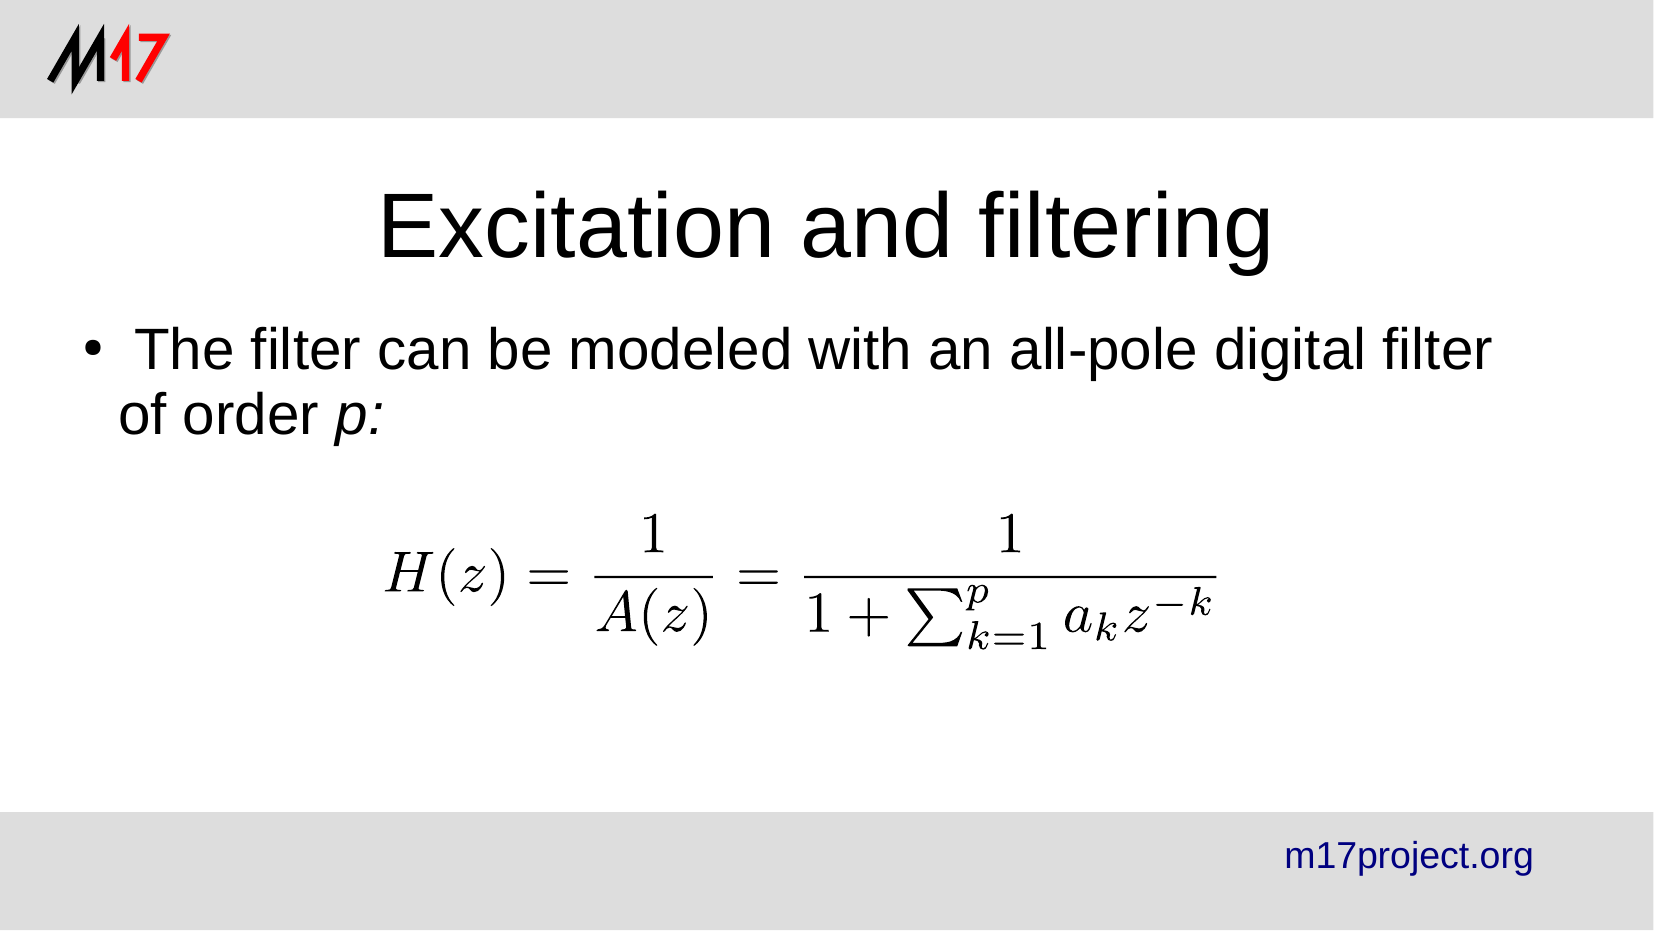

# Excitation and filtering
 The filter can be modeled with an all-pole digital filter
of order p:
m17project.org